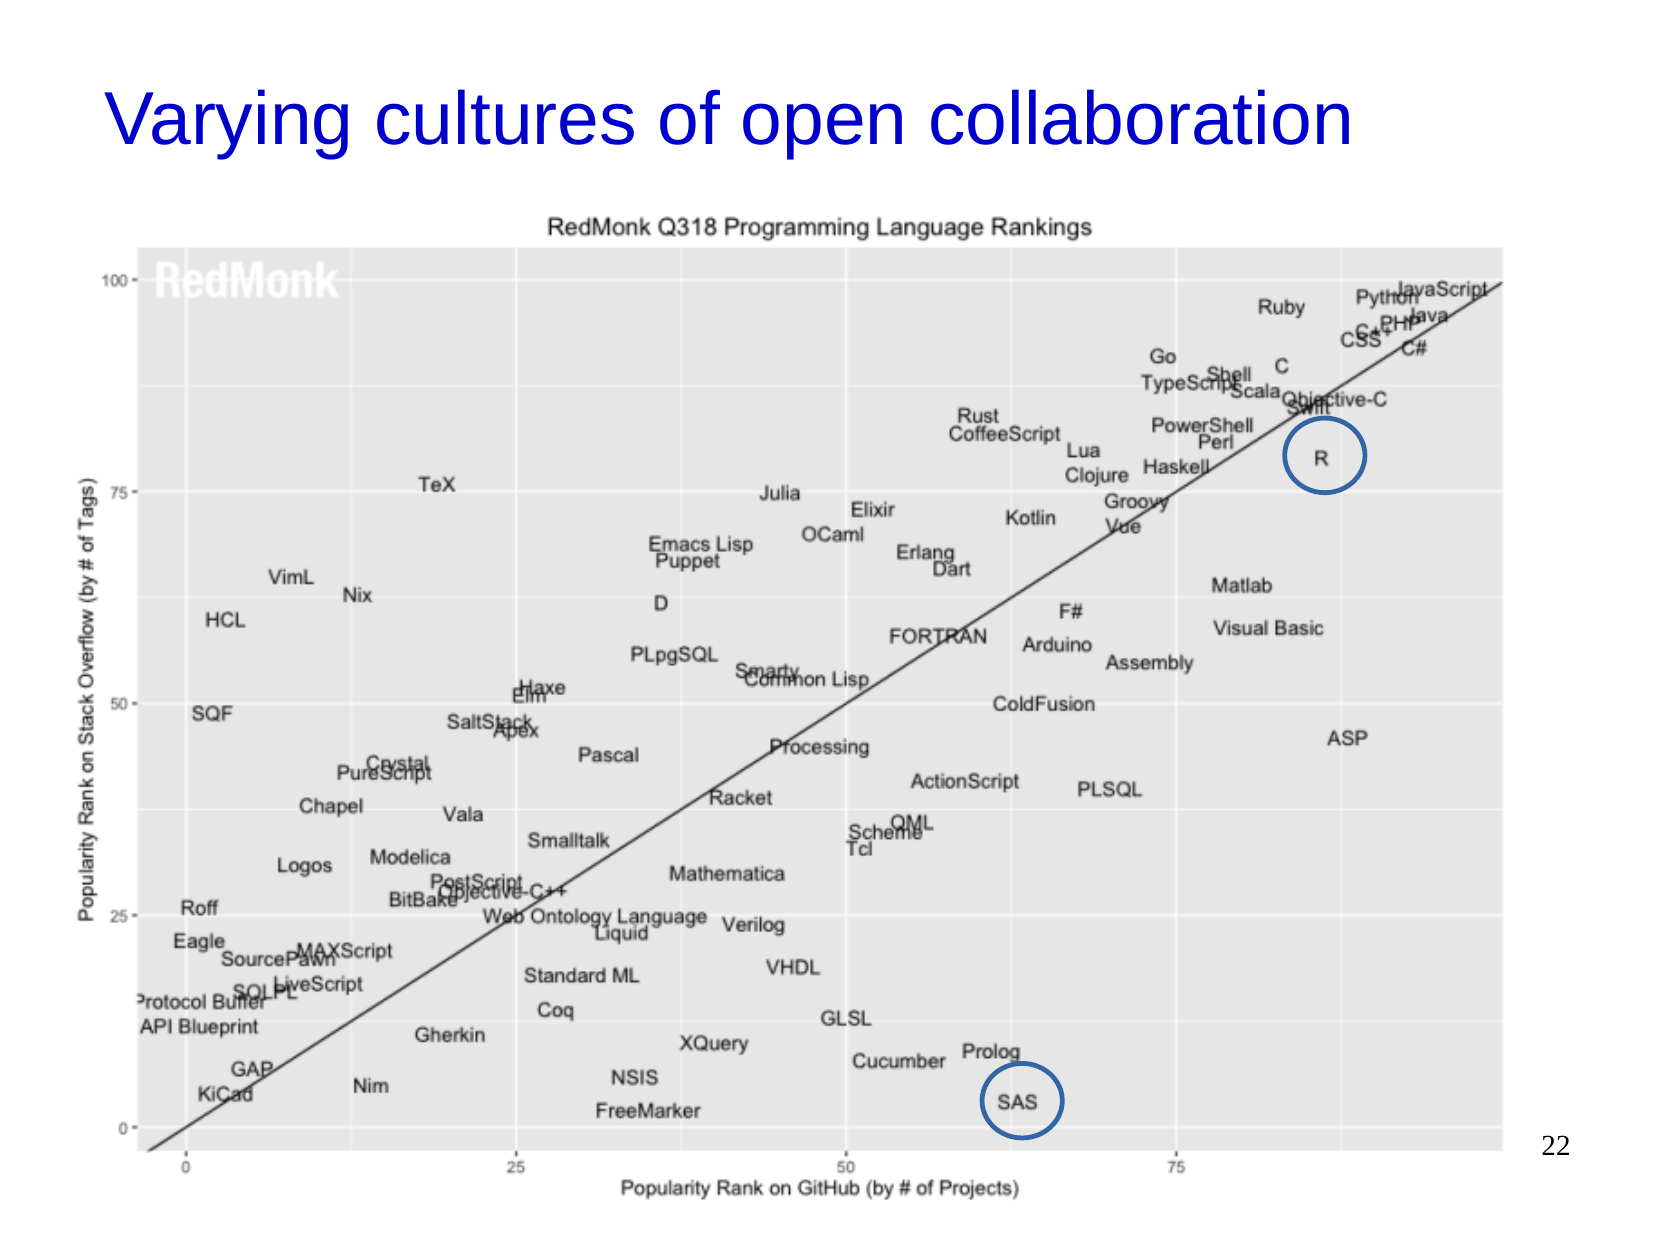

# Varying cultures of open collaboration
22